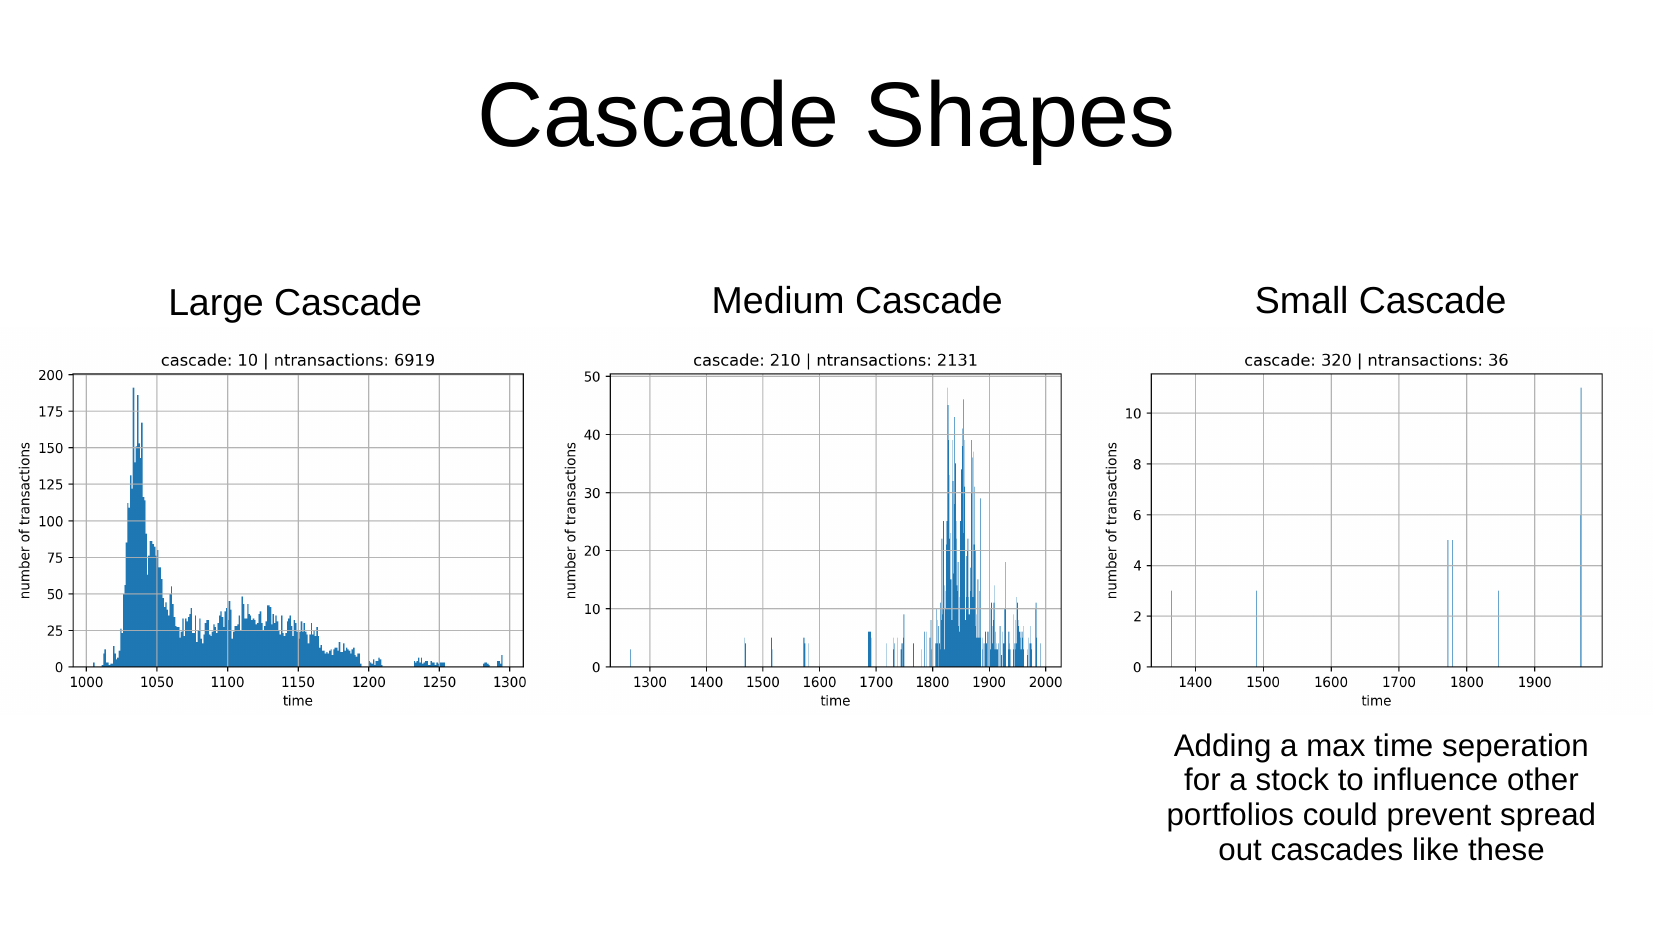

# Cascade Shapes
Medium Cascade
Small Cascade
Large Cascade
Adding a max time seperation for a stock to influence other portfolios could prevent spread out cascades like these